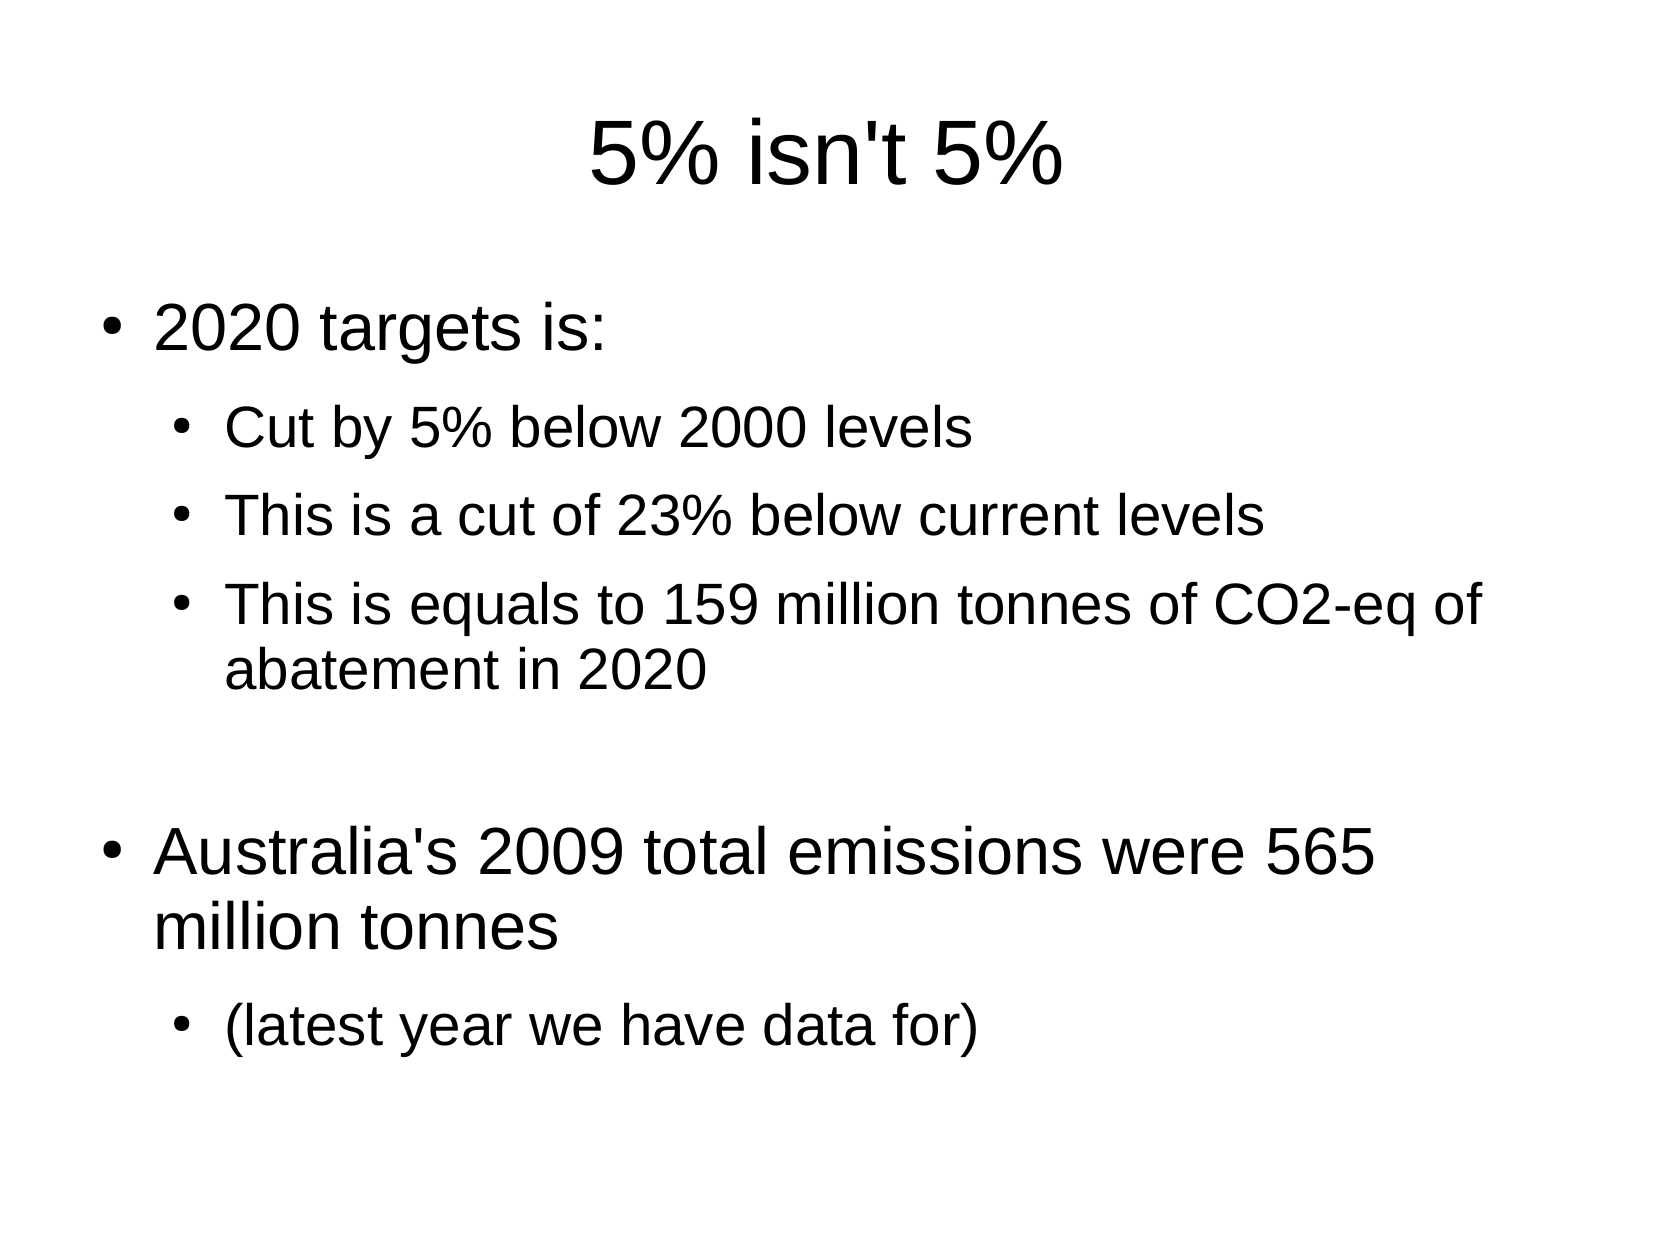

# 5% isn't 5%
2020 targets is:
Cut by 5% below 2000 levels
This is a cut of 23% below current levels
This is equals to 159 million tonnes of CO2-eq of abatement in 2020
Australia's 2009 total emissions were 565 million tonnes
(latest year we have data for)